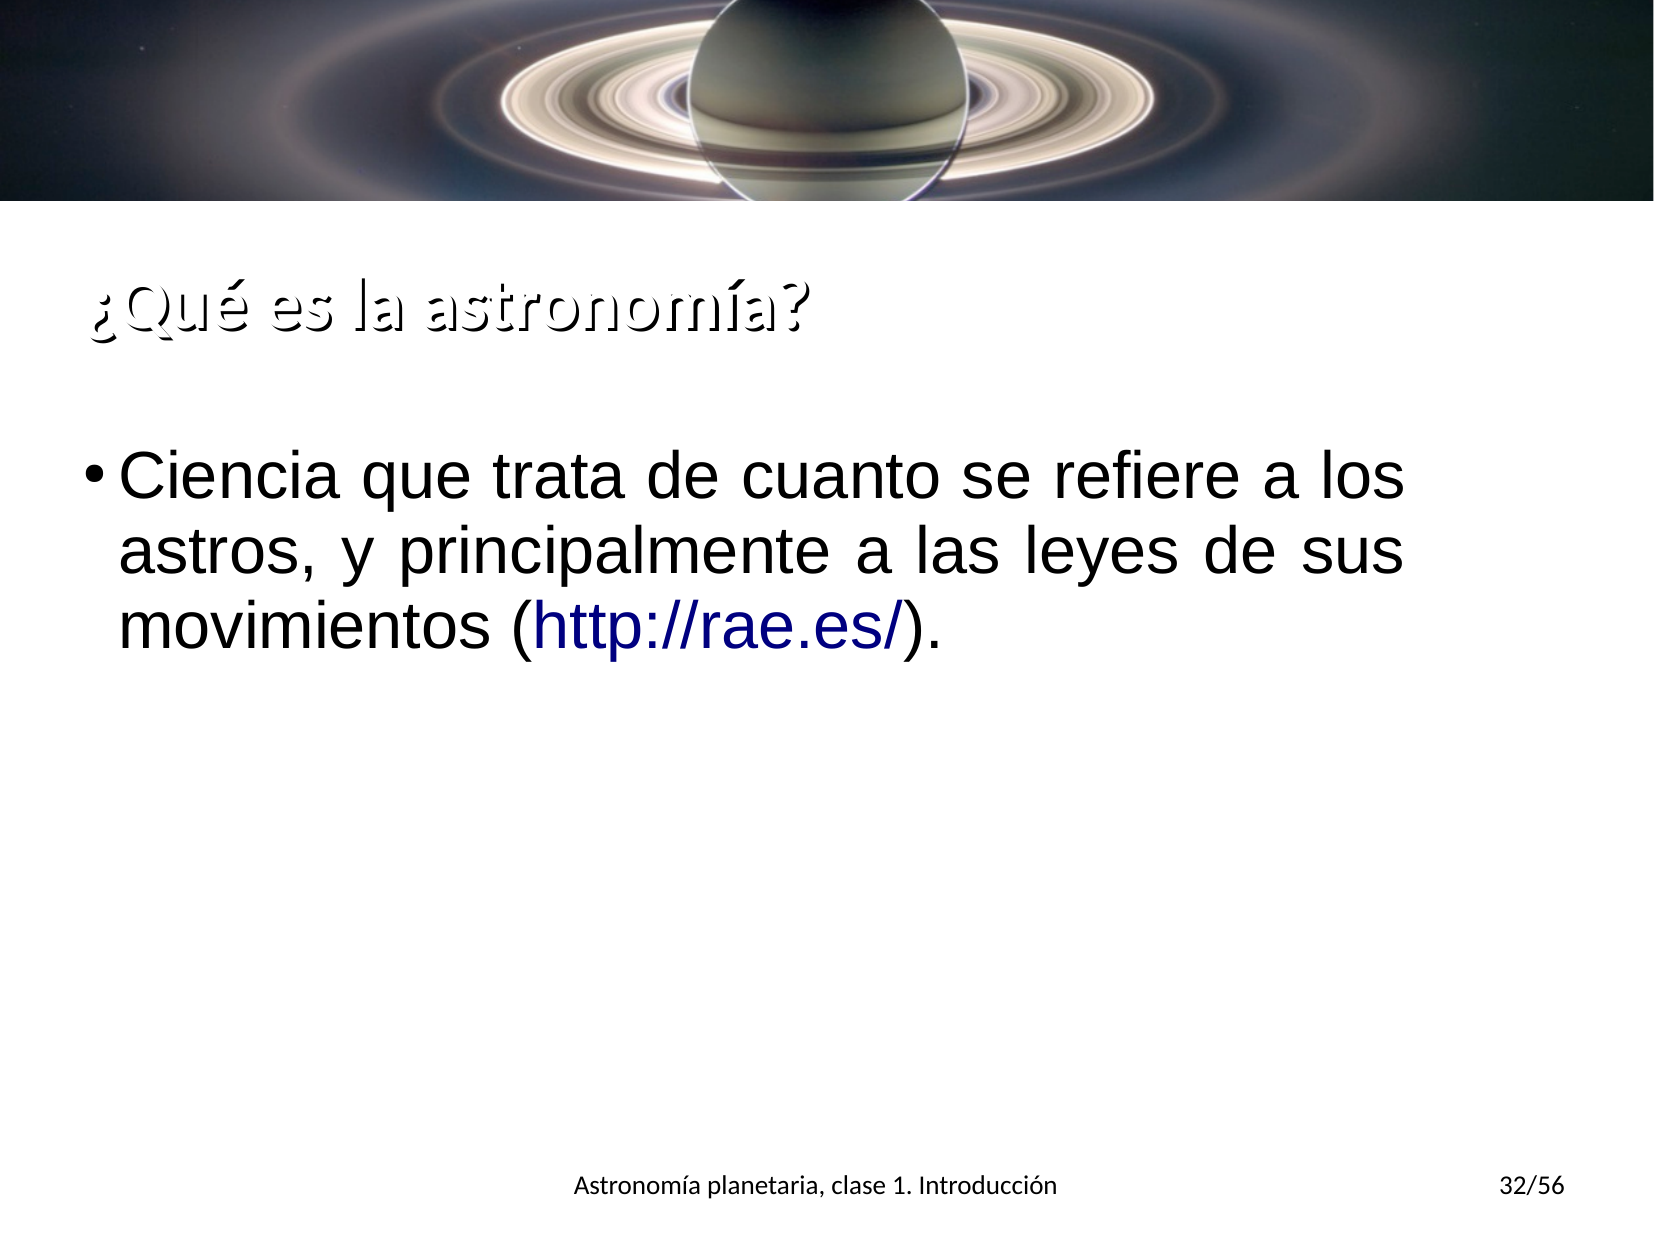

# ¿Qué es la astronomía?
Ciencia que trata de cuanto se refiere a los astros, y principalmente a las leyes de sus movimientos (http://rae.es/).
Astronomía planetaria, clase 1. Introducción
32